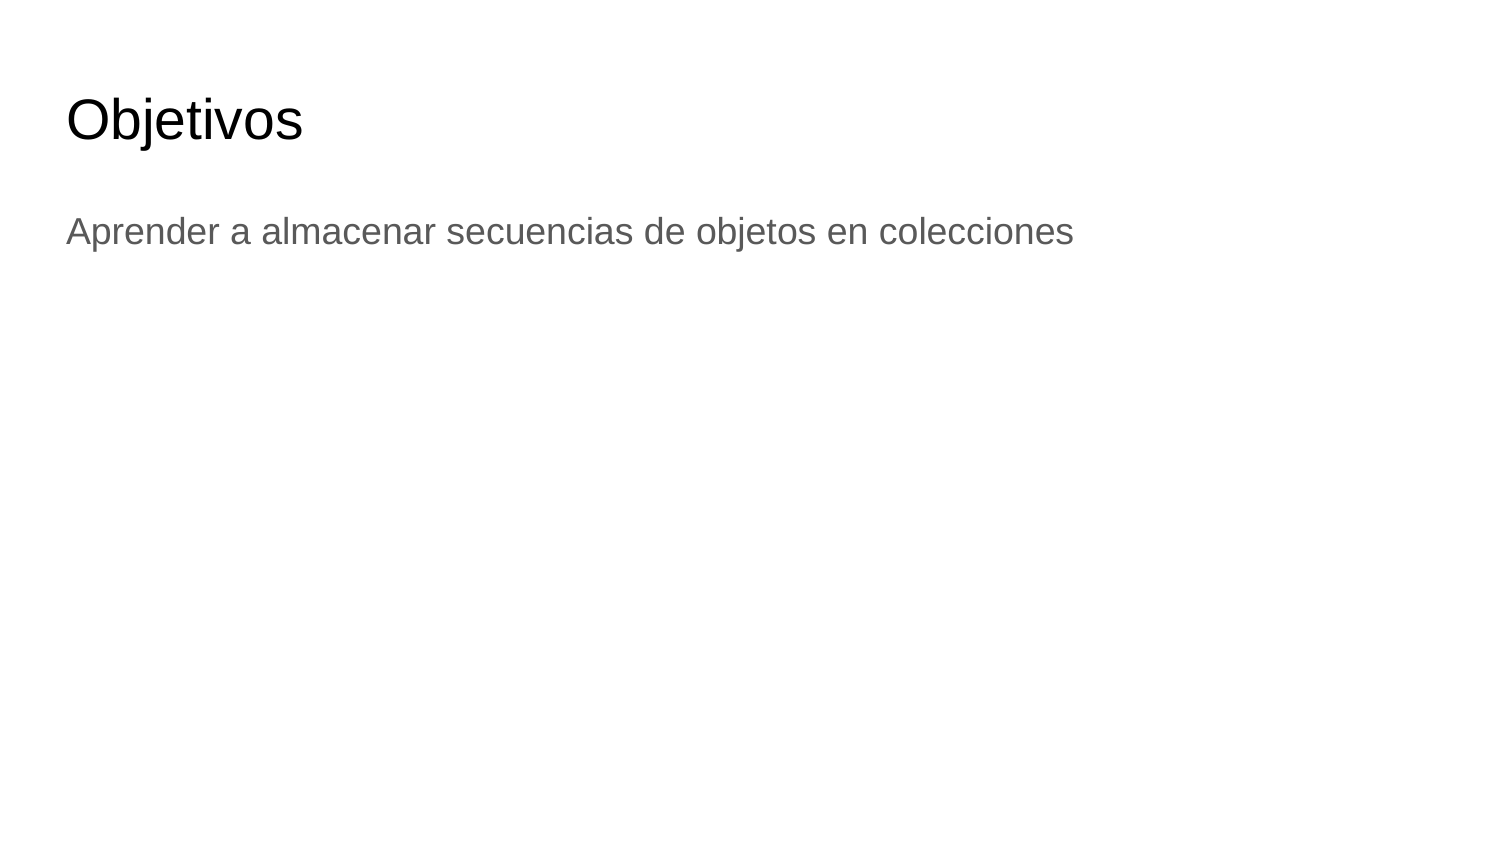

# Objetivos
Aprender a almacenar secuencias de objetos en colecciones